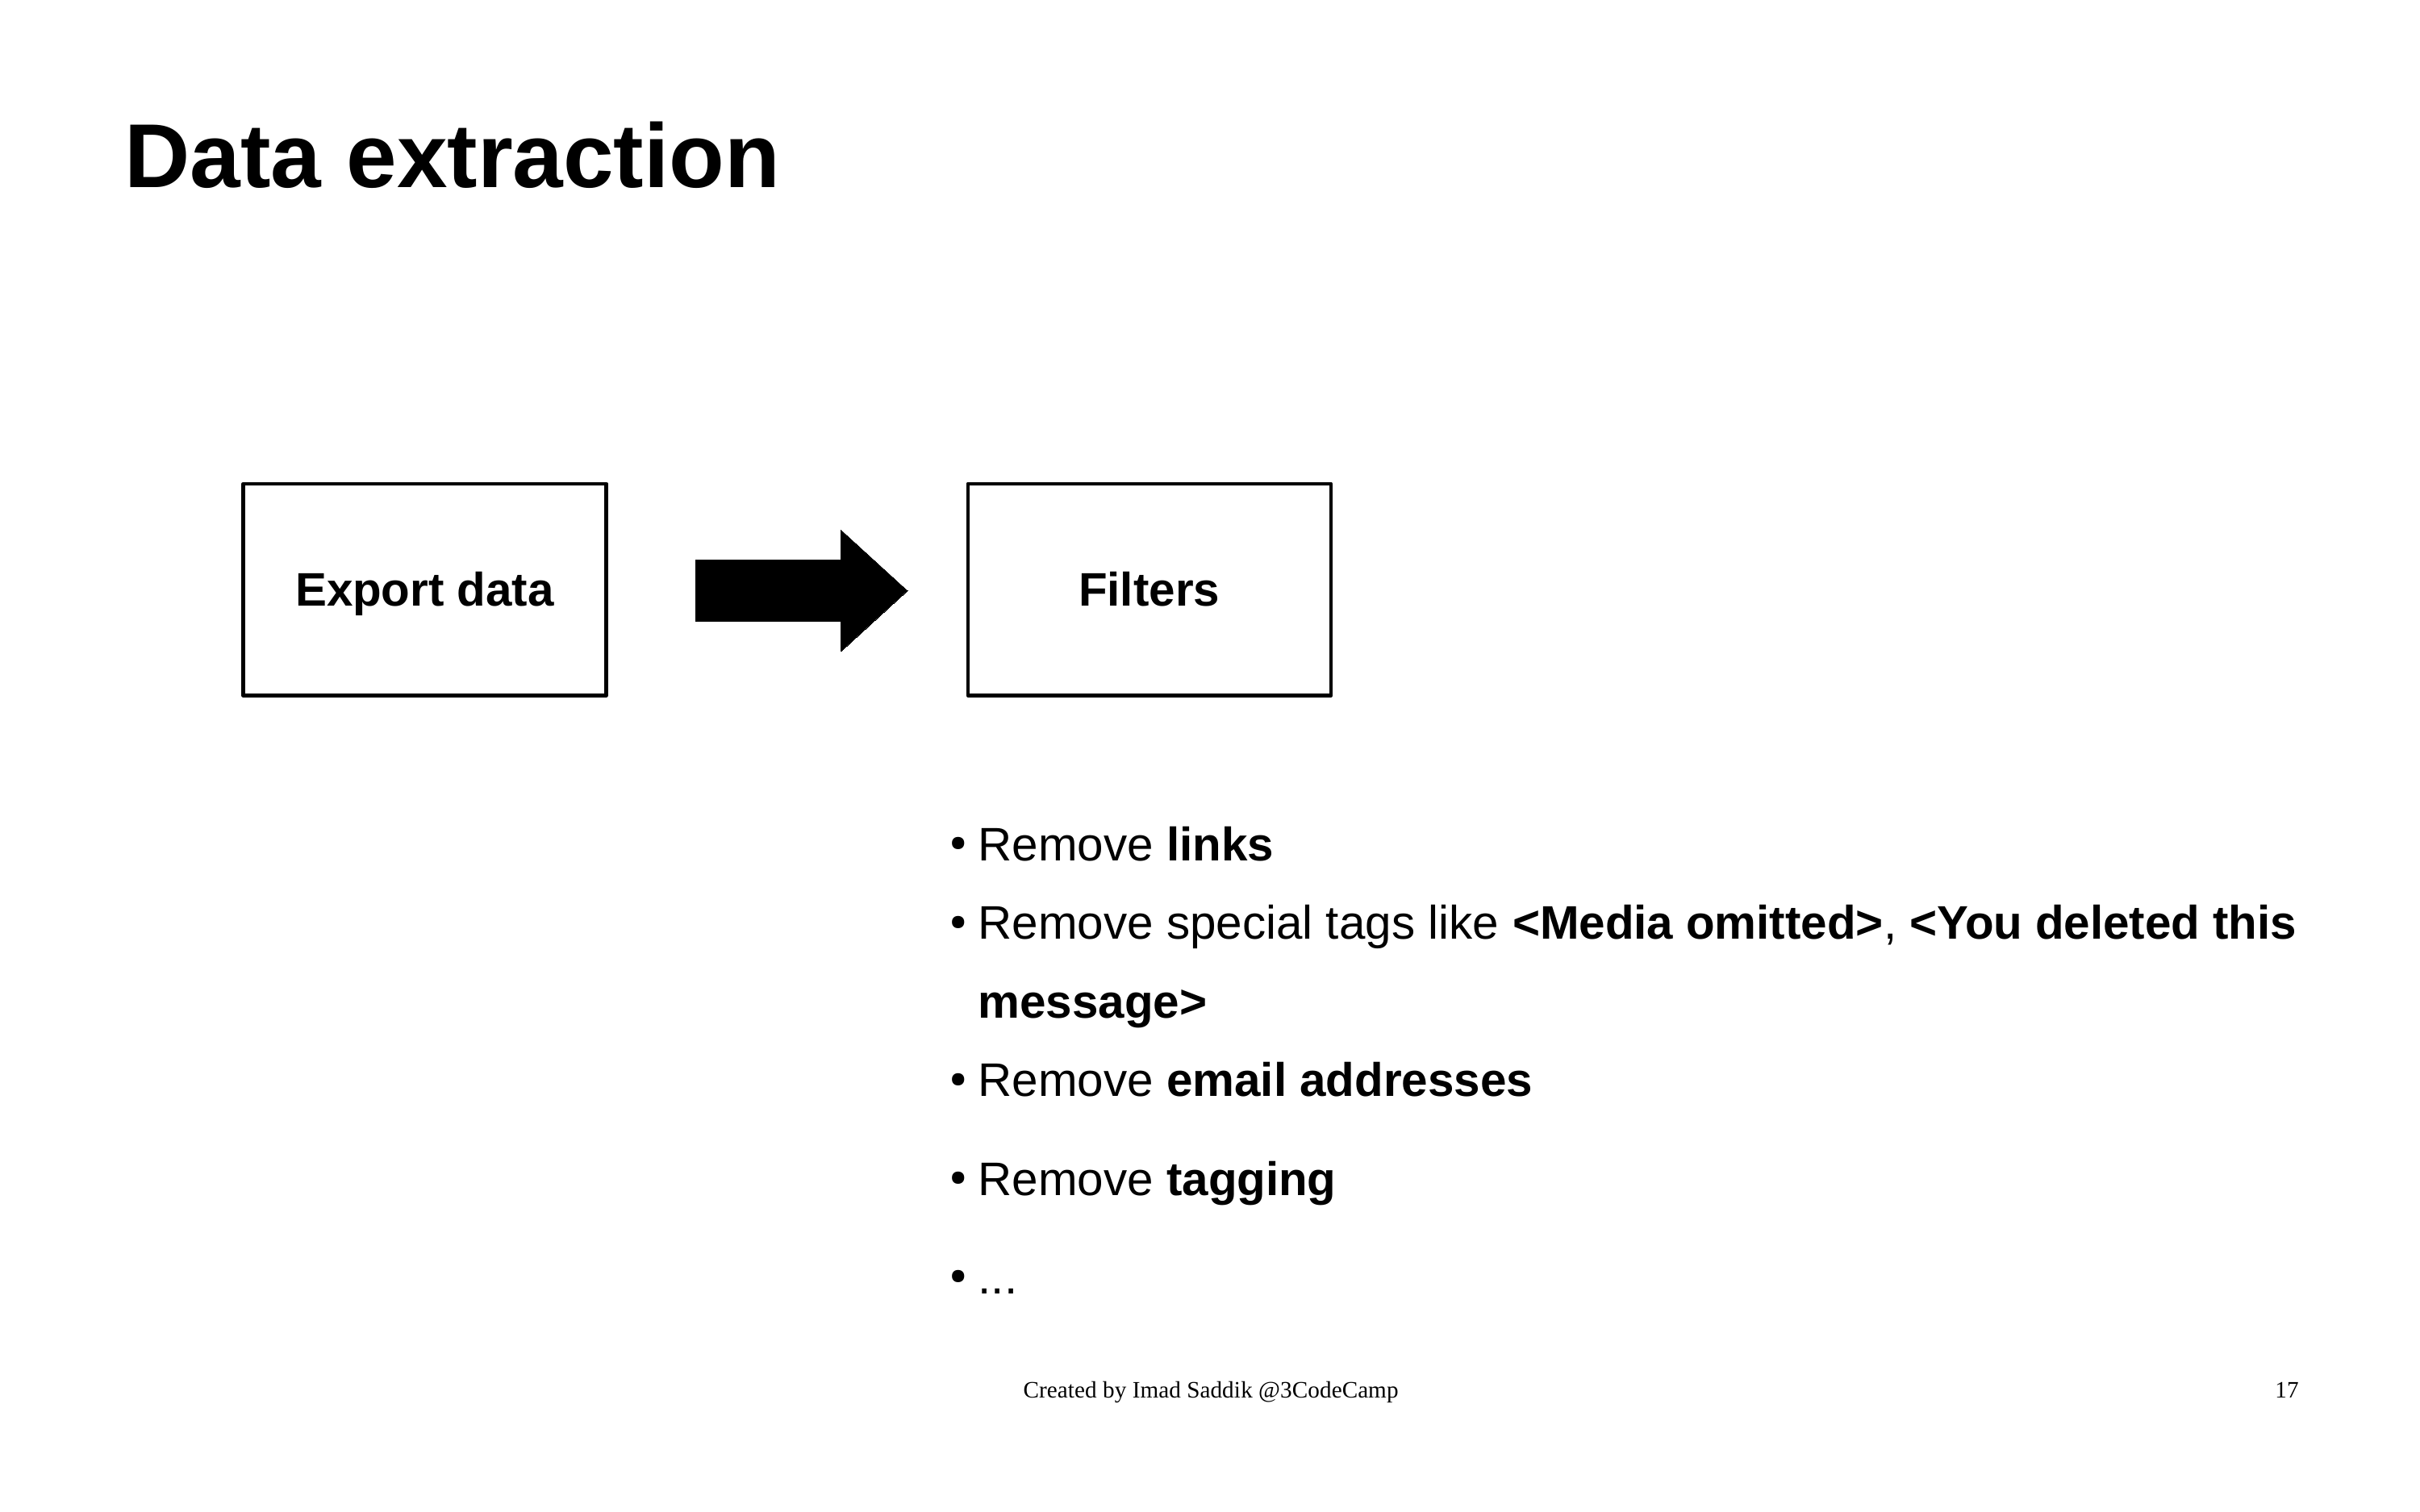

Data extraction
Export data
Filters
Remove links
Remove special tags like <Media omitted>, <You deleted this message>
Remove email addresses
Remove tagging
...
Created by Imad Saddik @3CodeCamp
17